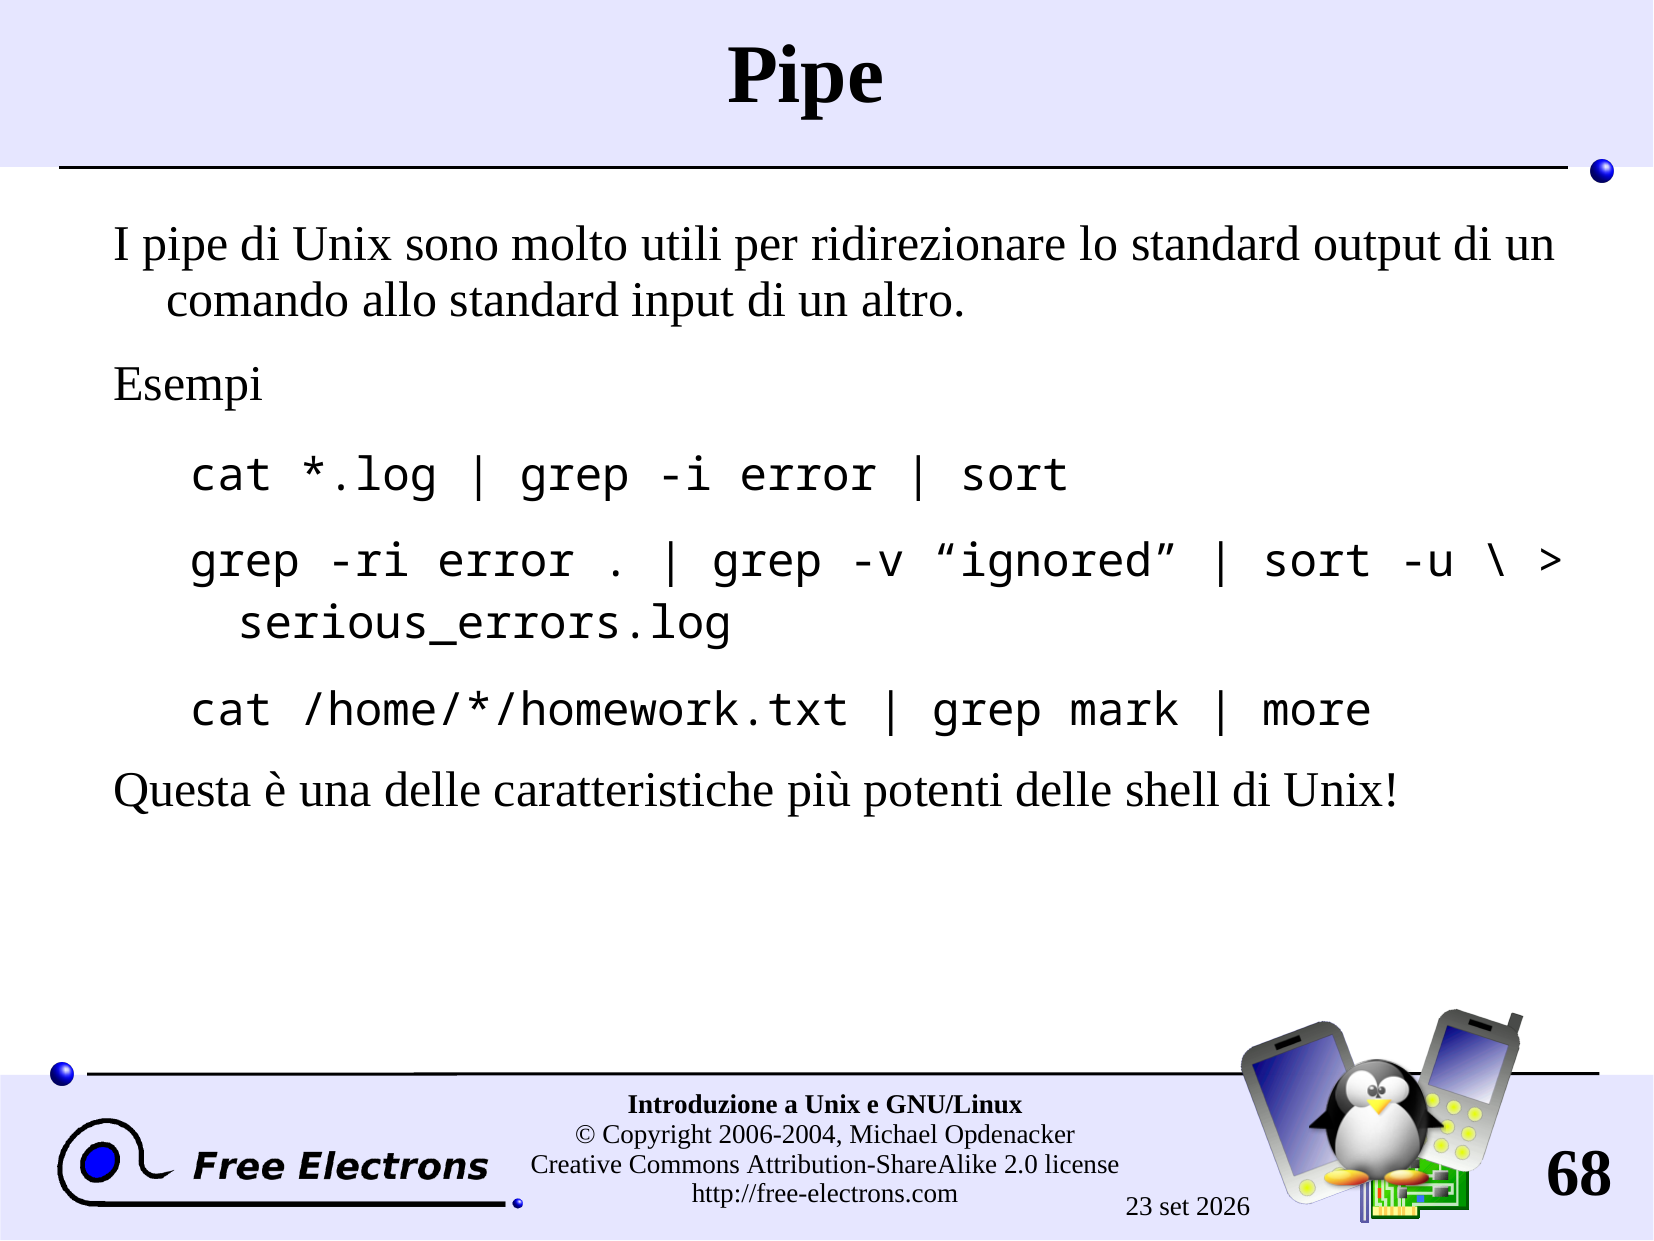

# Pipe
I pipe di Unix sono molto utili per ridirezionare lo standard output di un comando allo standard input di un altro.
Esempi
cat *.log | grep -i error | sort
grep -ri error . | grep -v “ignored” | sort -u \ > serious_errors.log
cat /home/*/homework.txt | grep mark | more
Questa è una delle caratteristiche più potenti delle shell di Unix!